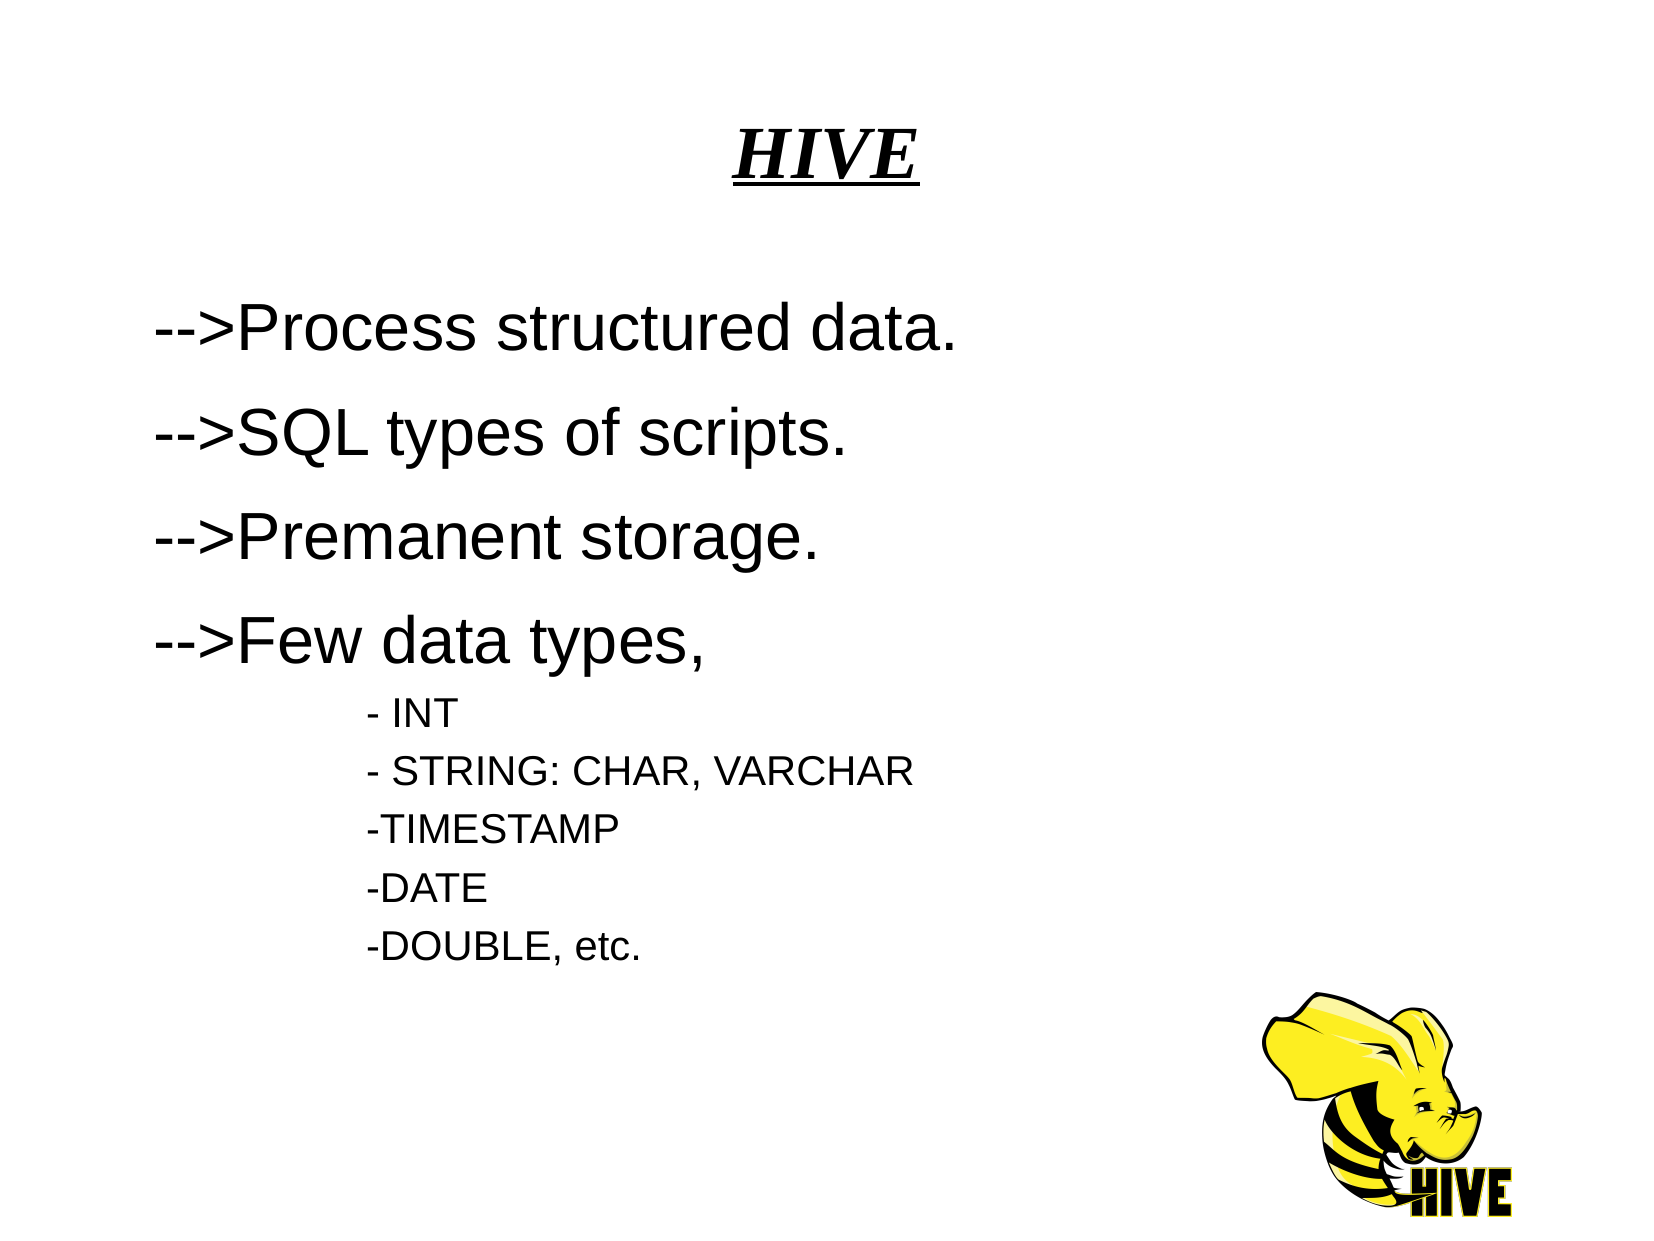

# HIVE
-->Process structured data.
-->SQL types of scripts.
-->Premanent storage.
-->Few data types,
- INT
- STRING: CHAR, VARCHAR
-TIMESTAMP
-DATE
-DOUBLE, etc.